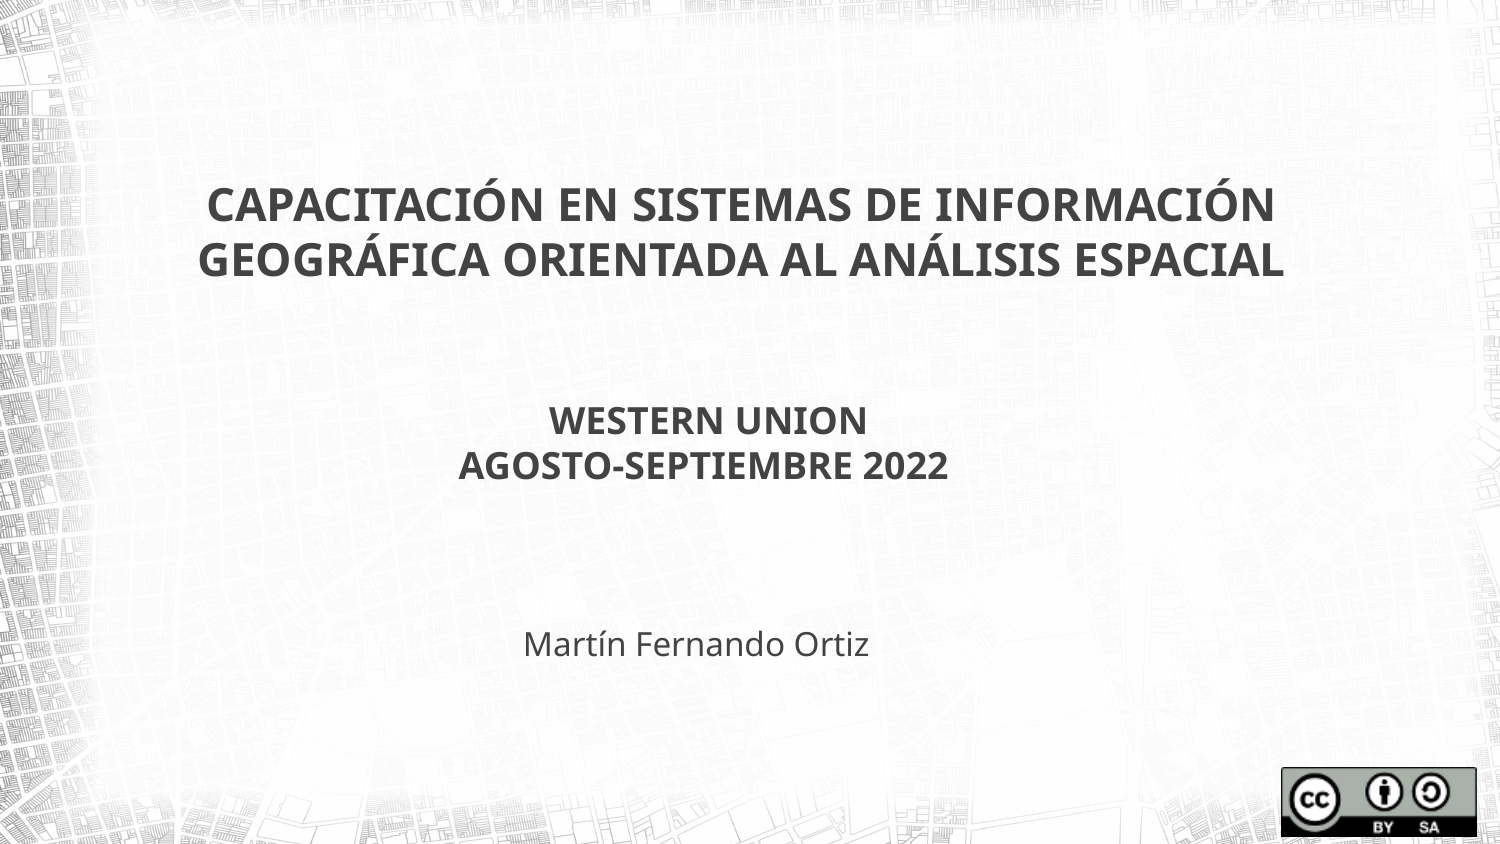

CAPACITACIÓN EN SISTEMAS DE INFORMACIÓN GEOGRÁFICA ORIENTADA AL ANÁLISIS ESPACIAL
WESTERN UNION
AGOSTO-SEPTIEMBRE 2022
Martín Fernando Ortiz